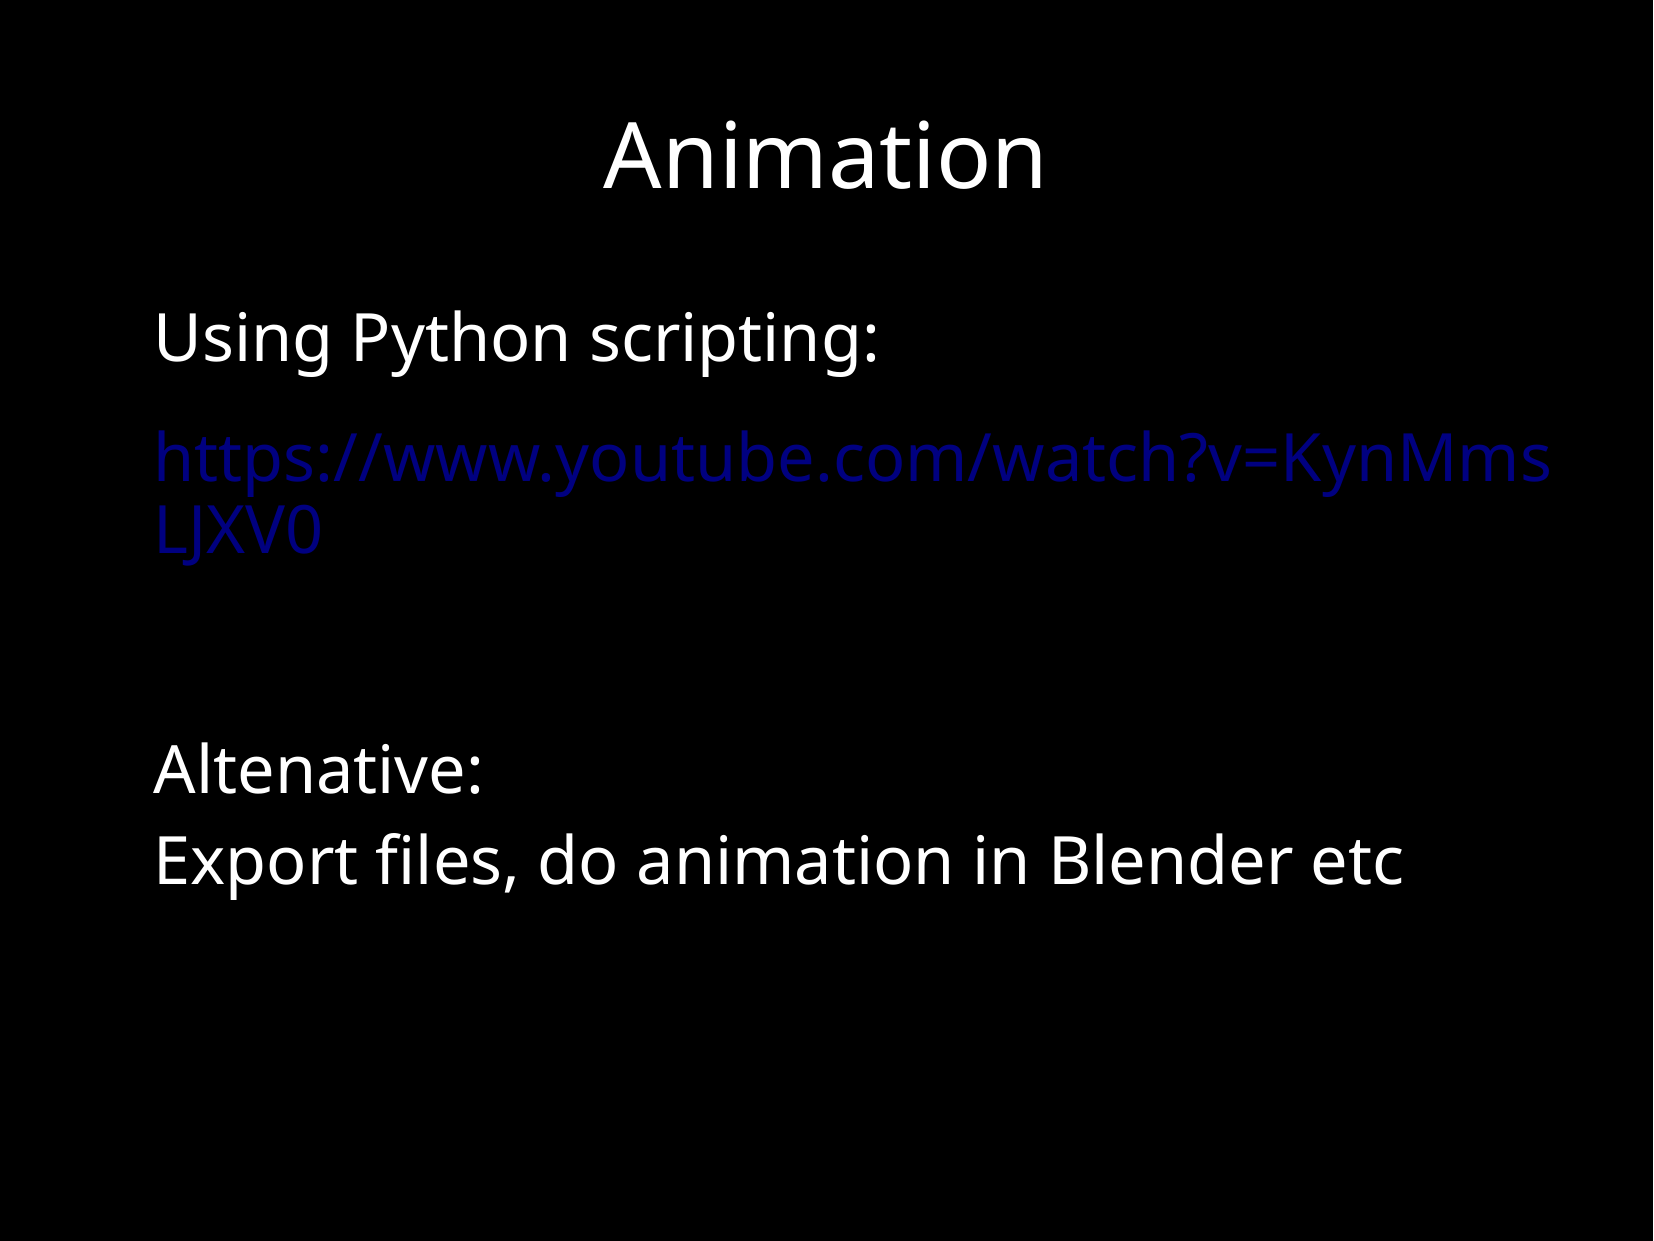

# Animation
Using Python scripting:
https://www.youtube.com/watch?v=KynMmsLJXV0
Altenative:
Export files, do animation in Blender etc